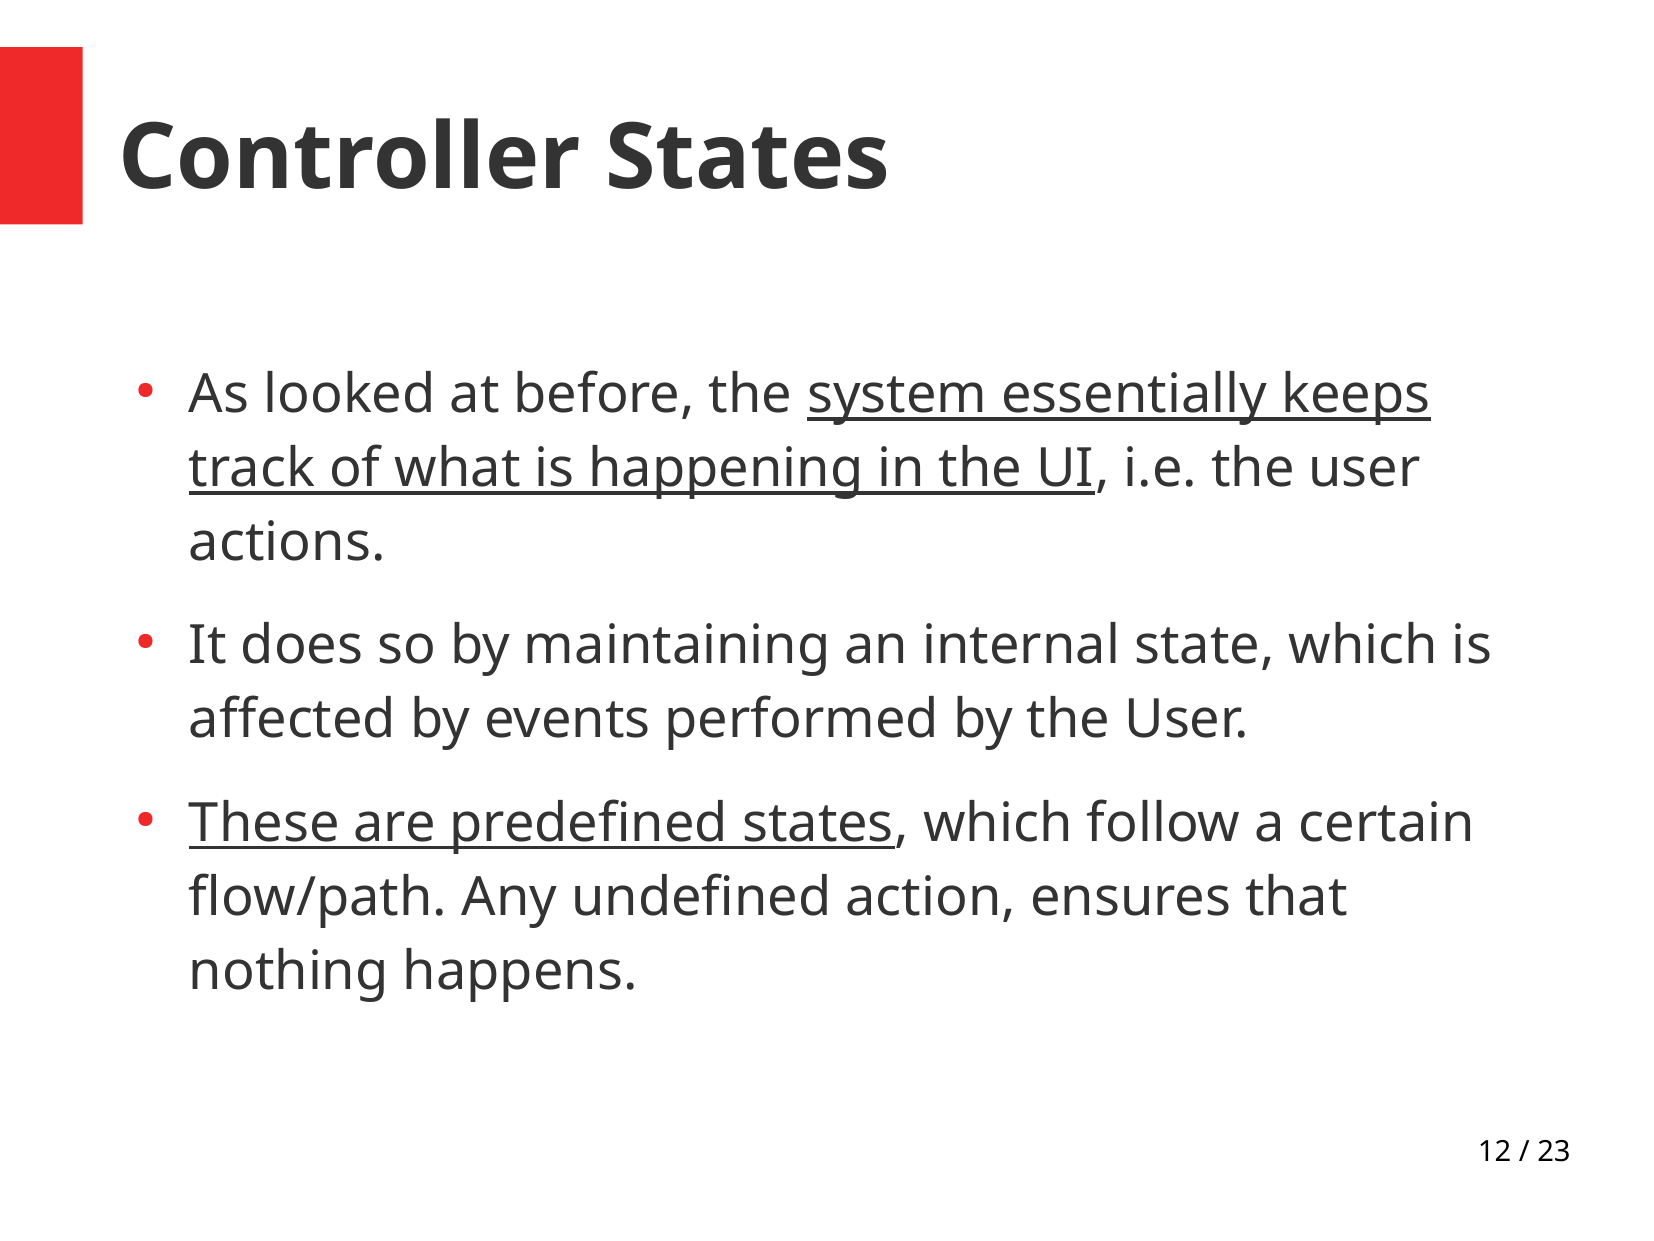

# Controller States
As looked at before, the system essentially keeps track of what is happening in the UI, i.e. the user actions.
It does so by maintaining an internal state, which is affected by events performed by the User.
These are predefined states, which follow a certain flow/path. Any undefined action, ensures that nothing happens.
12